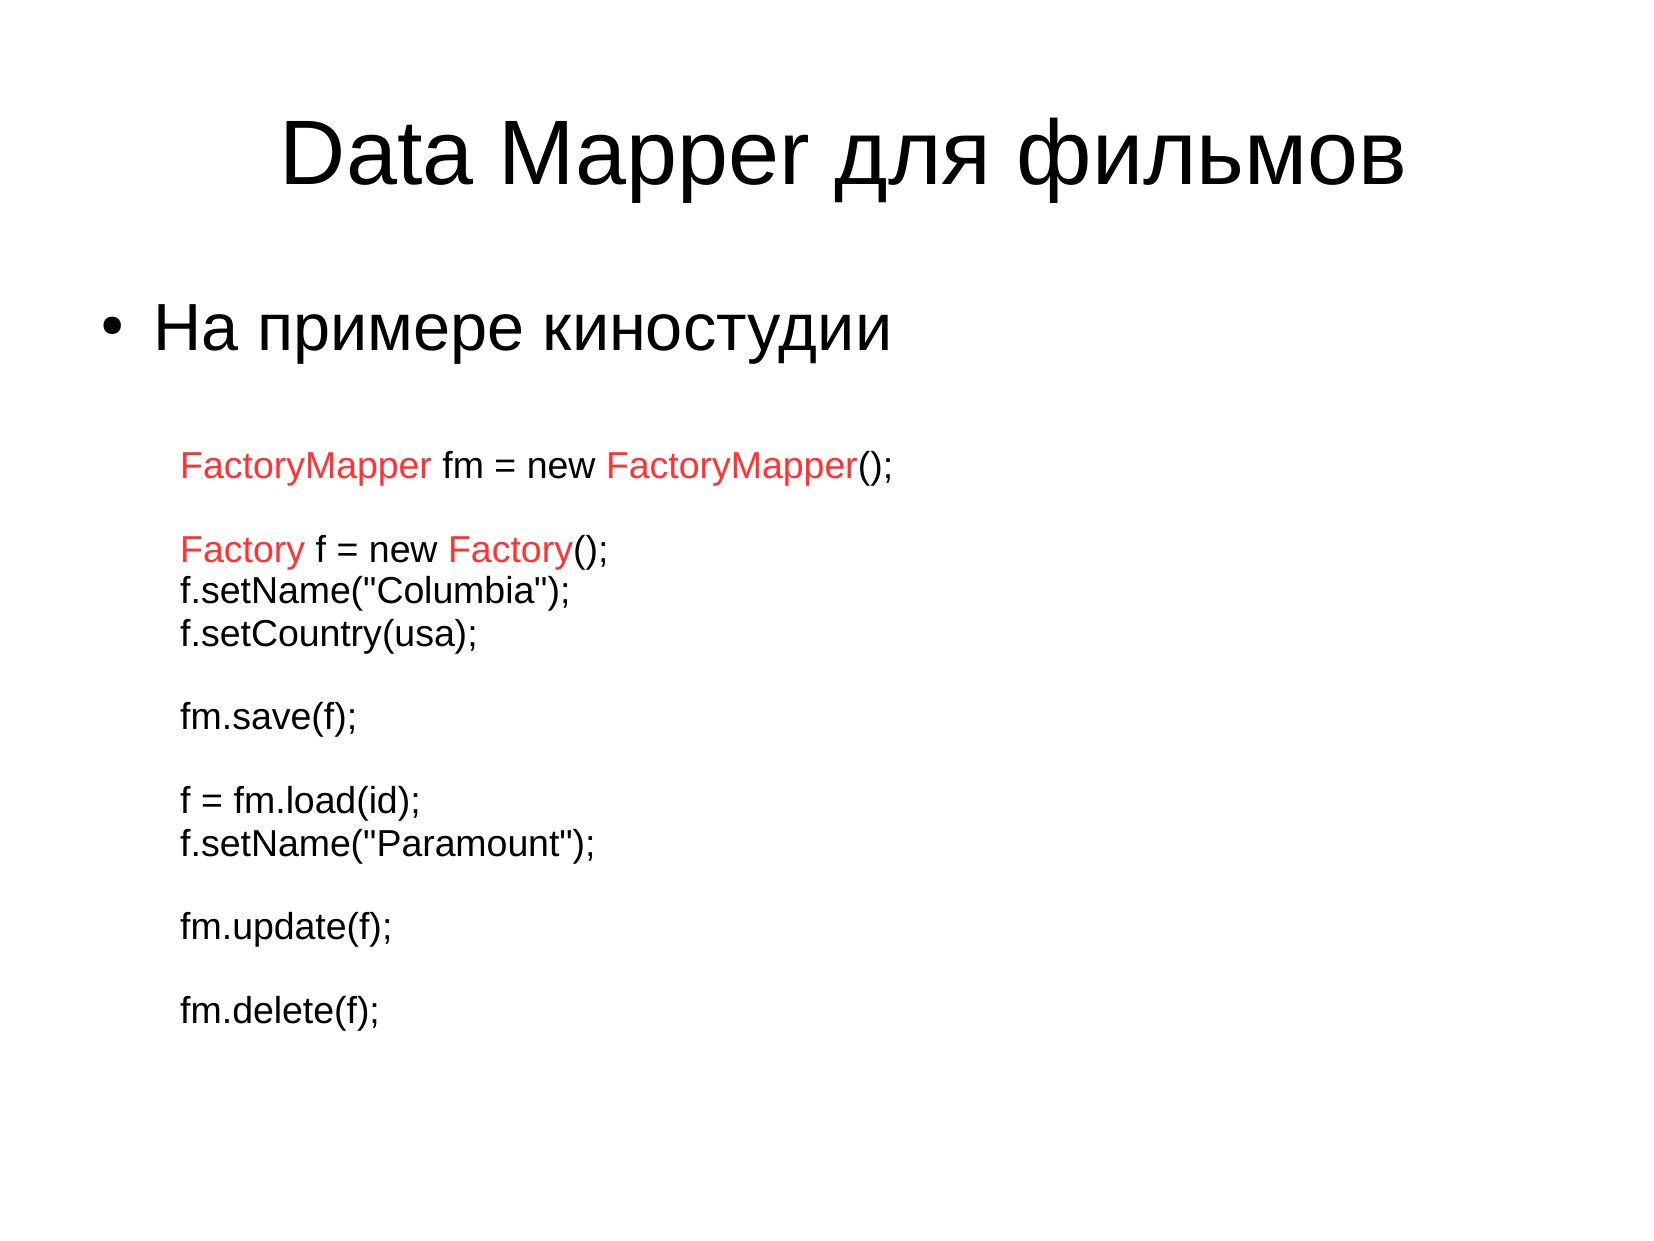

# Data Mapper для фильмов
На примере киностудии
FactoryMapper fm = new FactoryMapper();
Factory f = new Factory();
f.setName("Columbia");
f.setCountry(usa);
fm.save(f);
f = fm.load(id);
f.setName("Paramount");
fm.update(f);
fm.delete(f);